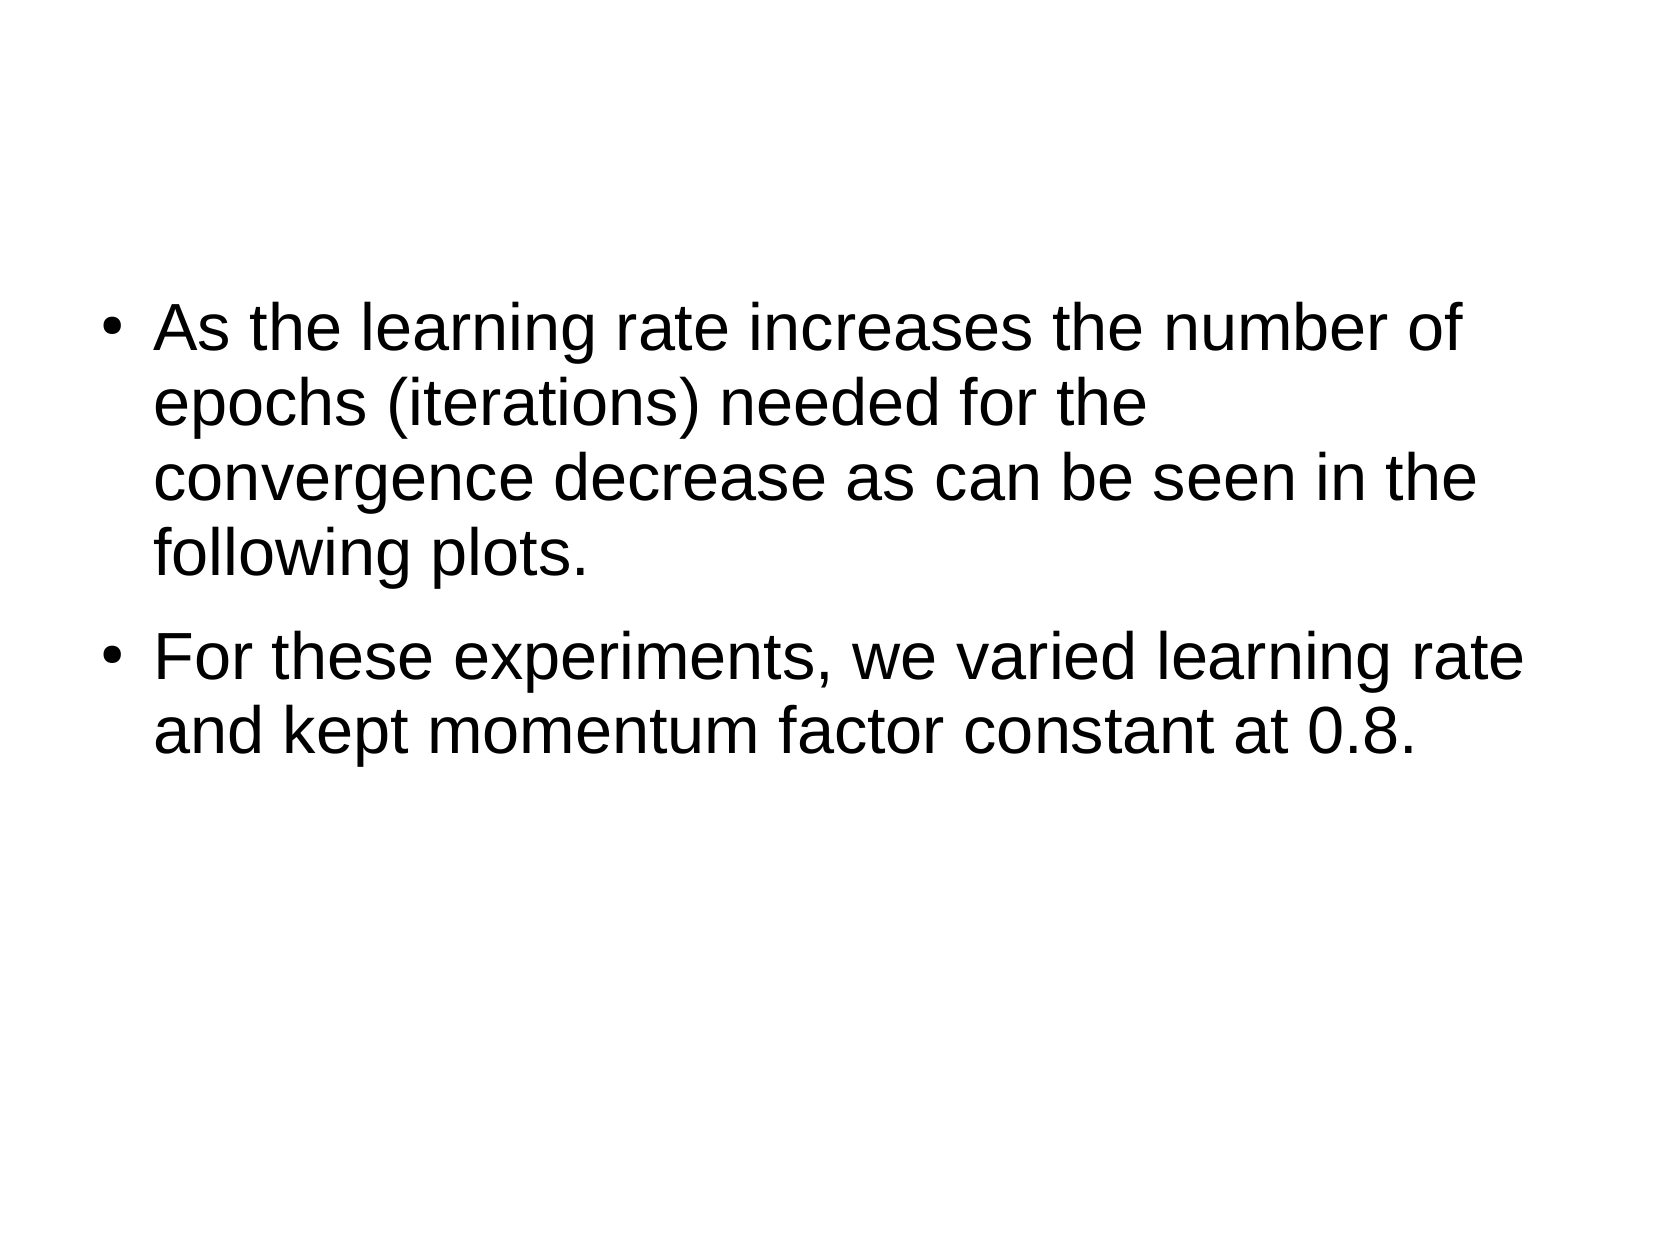

# As the learning rate increases the number of epochs (iterations) needed for the convergence decrease as can be seen in the following plots.
For these experiments, we varied learning rate and kept momentum factor constant at 0.8.